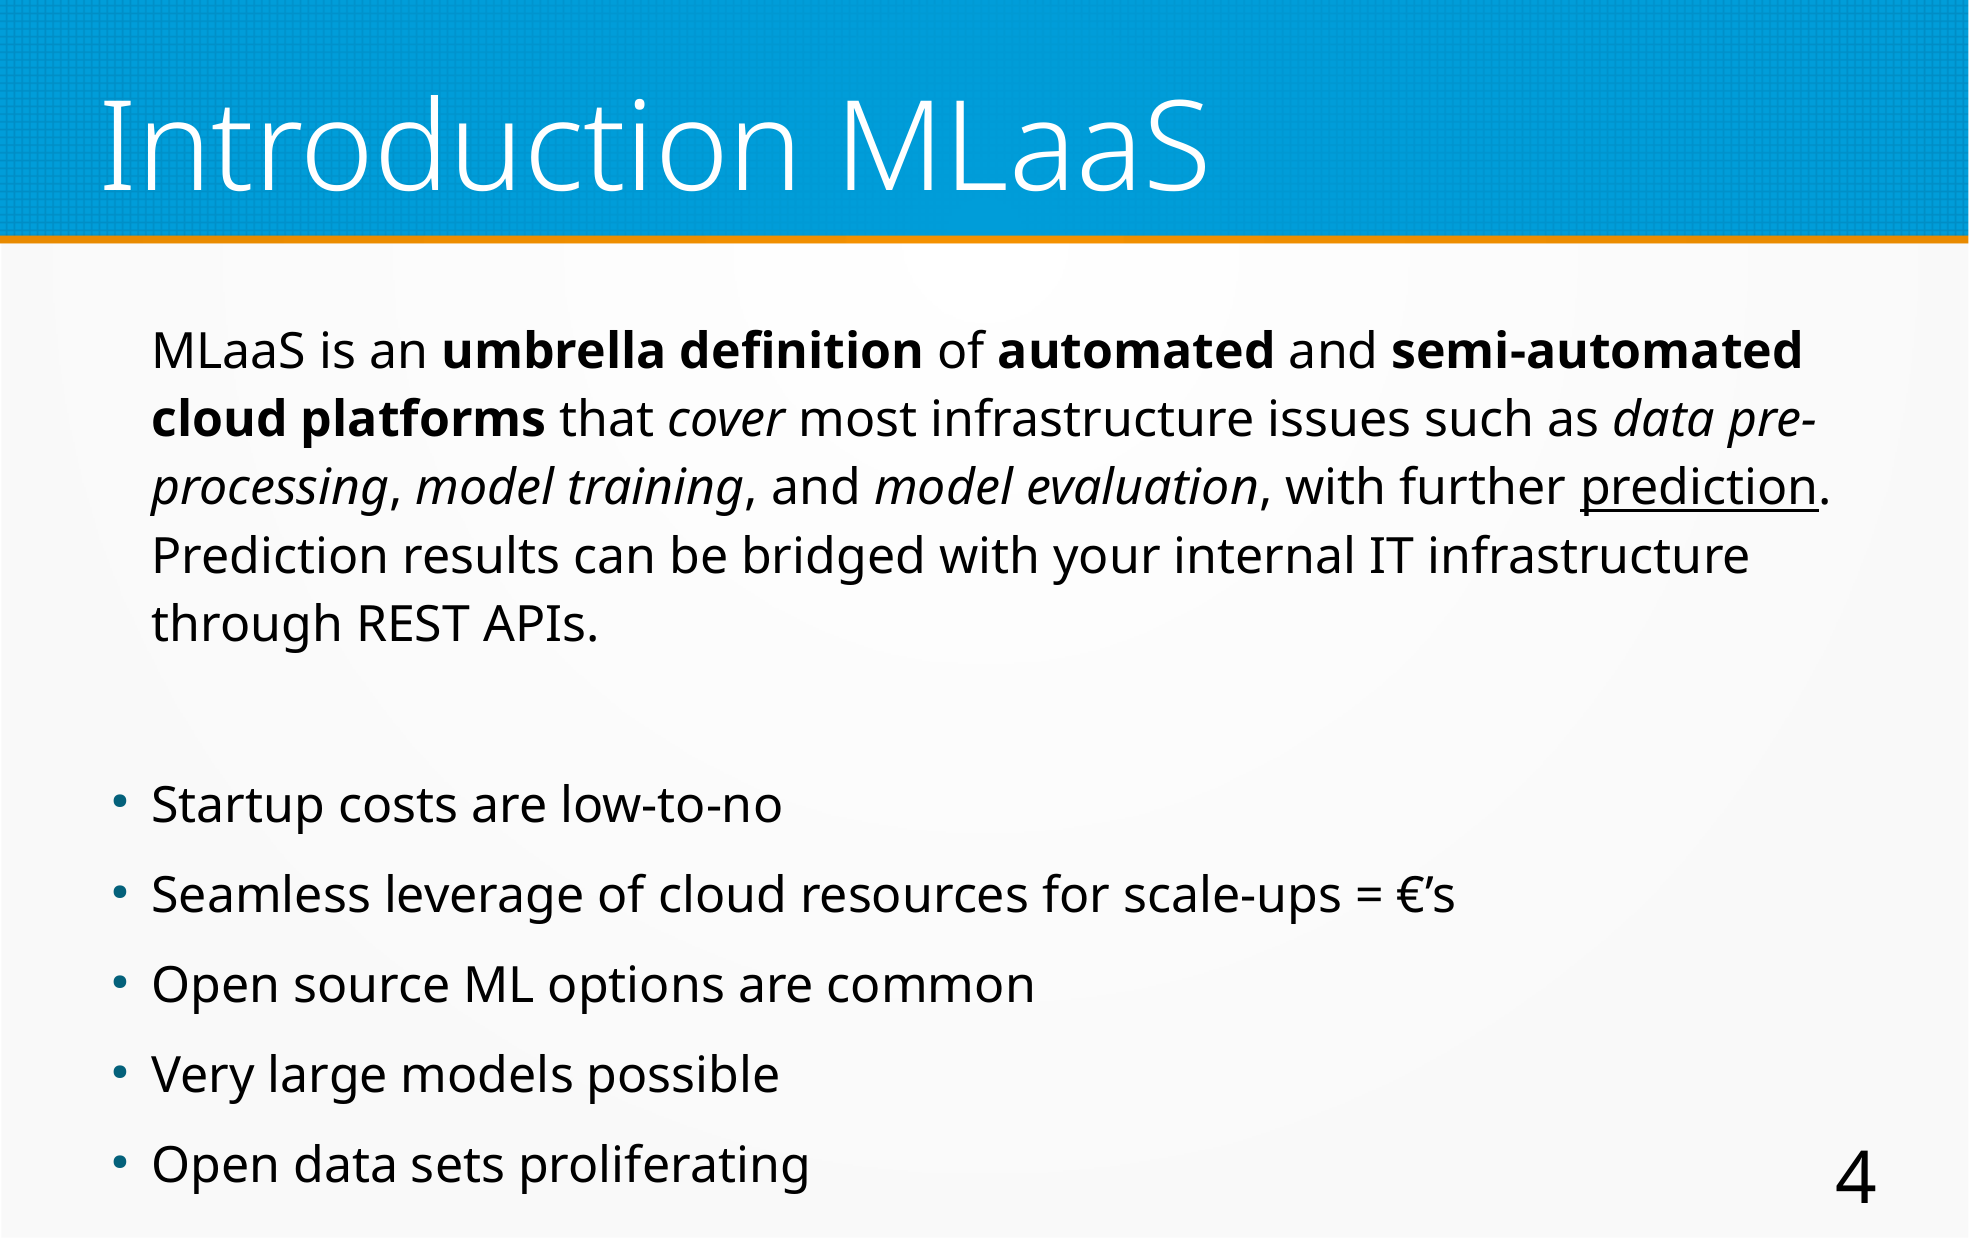

# Introduction MLaaS
MLaaS is an umbrella definition of automated and semi-automated cloud platforms that cover most infrastructure issues such as data pre-processing, model training, and model evaluation, with further prediction. Prediction results can be bridged with your internal IT infrastructure through REST APIs.
Startup costs are low-to-no
Seamless leverage of cloud resources for scale-ups = €’s
Open source ML options are common
Very large models possible
Open data sets proliferating
4